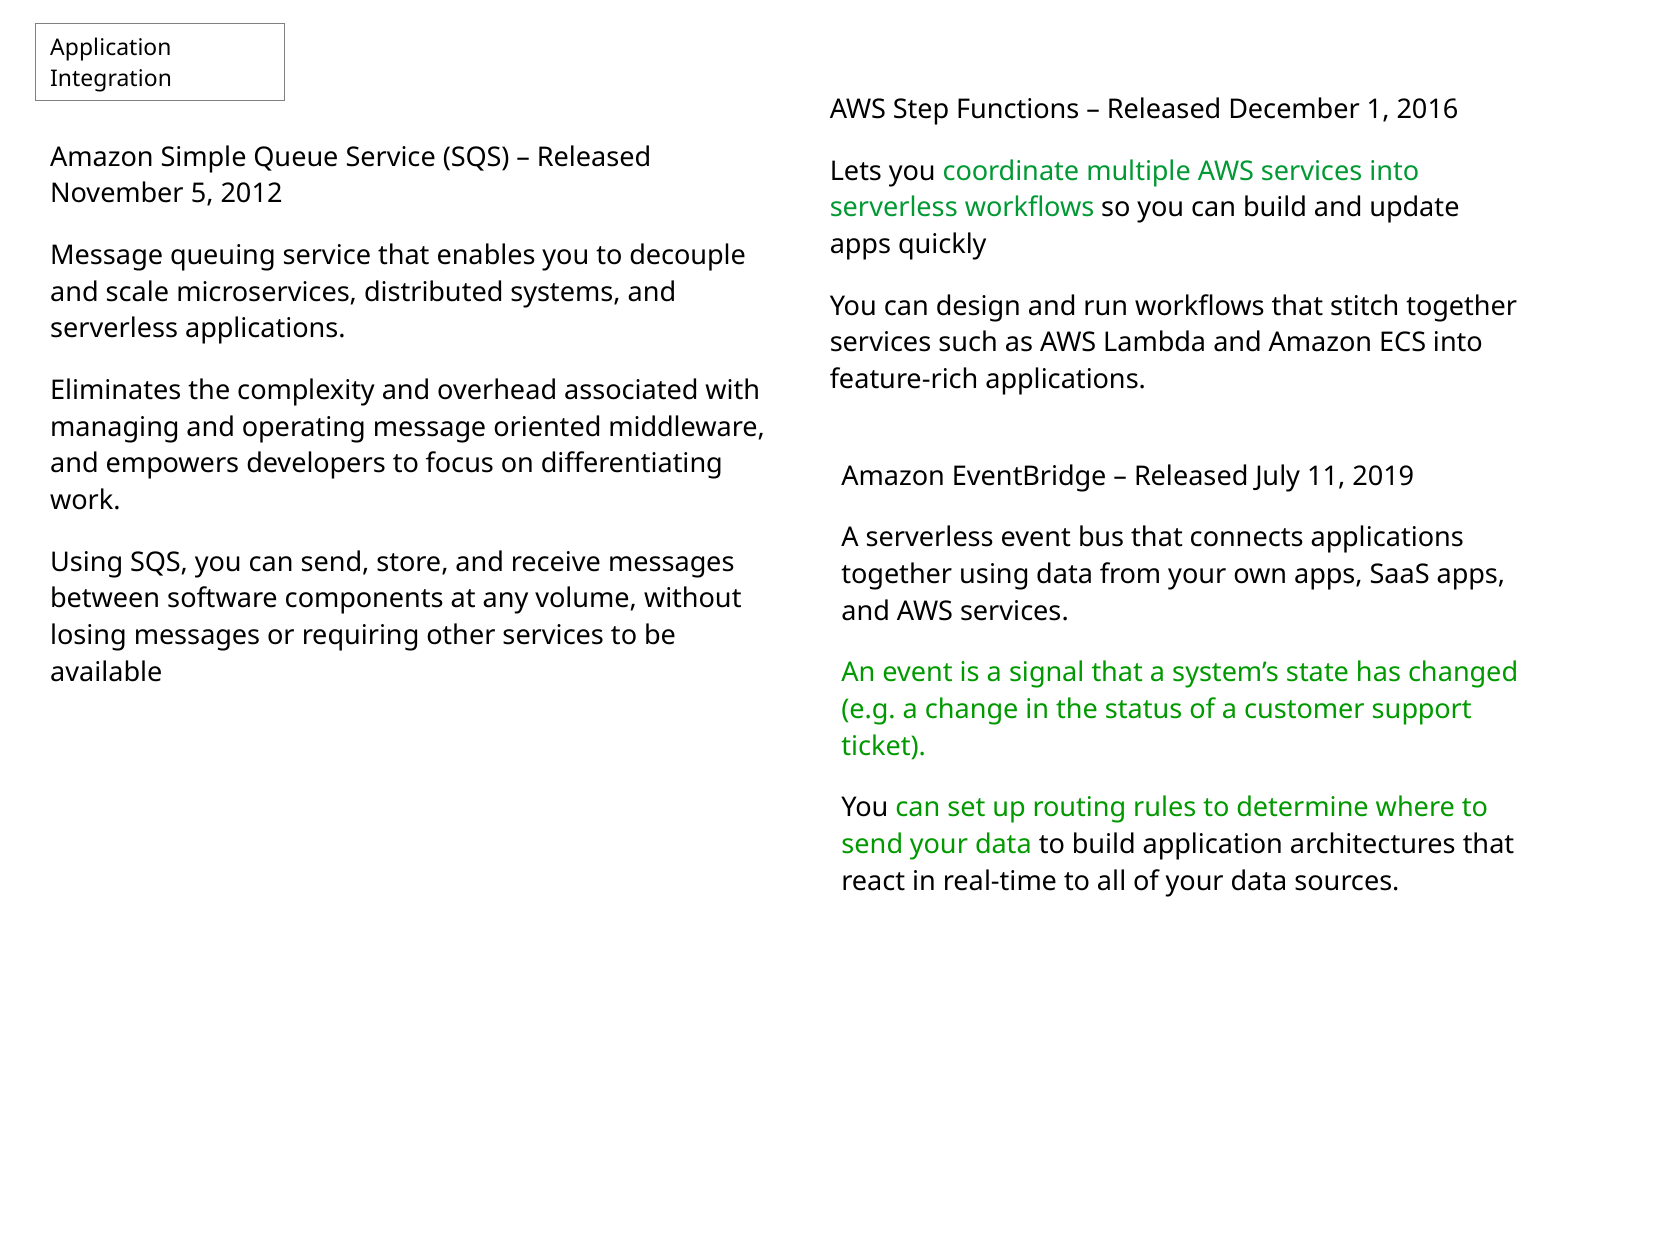

Application Integration
AWS Step Functions – Released December 1, 2016
Lets you coordinate multiple AWS services into serverless workflows so you can build and update apps quickly
You can design and run workflows that stitch together services such as AWS Lambda and Amazon ECS into feature-rich applications.
Amazon Simple Queue Service (SQS) – Released November 5, 2012
Message queuing service that enables you to decouple and scale microservices, distributed systems, and serverless applications.
Eliminates the complexity and overhead associated with managing and operating message oriented middleware, and empowers developers to focus on differentiating work.
Using SQS, you can send, store, and receive messages between software components at any volume, without losing messages or requiring other services to be available
Amazon EventBridge – Released July 11, 2019
A serverless event bus that connects applications together using data from your own apps, SaaS apps, and AWS services.
An event is a signal that a system’s state has changed (e.g. a change in the status of a customer support ticket).
You can set up routing rules to determine where to send your data to build application architectures that react in real-time to all of your data sources.